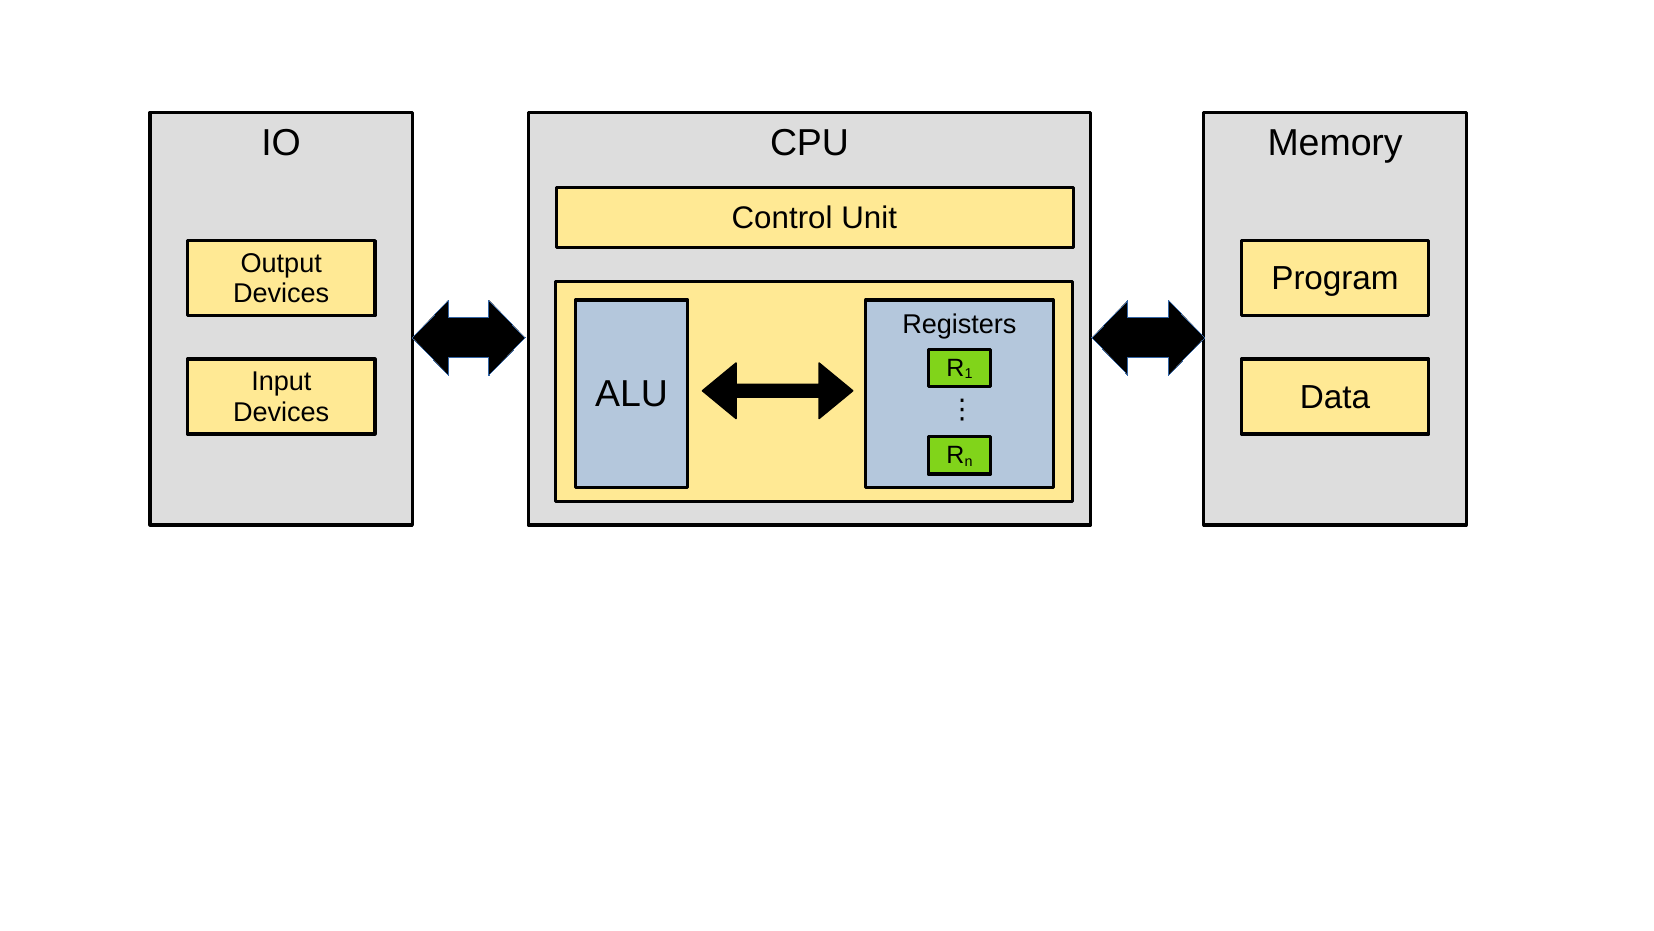

IO
Output Devices
Input Devices
CPU
Control Unit
ALU
Registers
R1
⋮
Rn
Memory
Program
Data